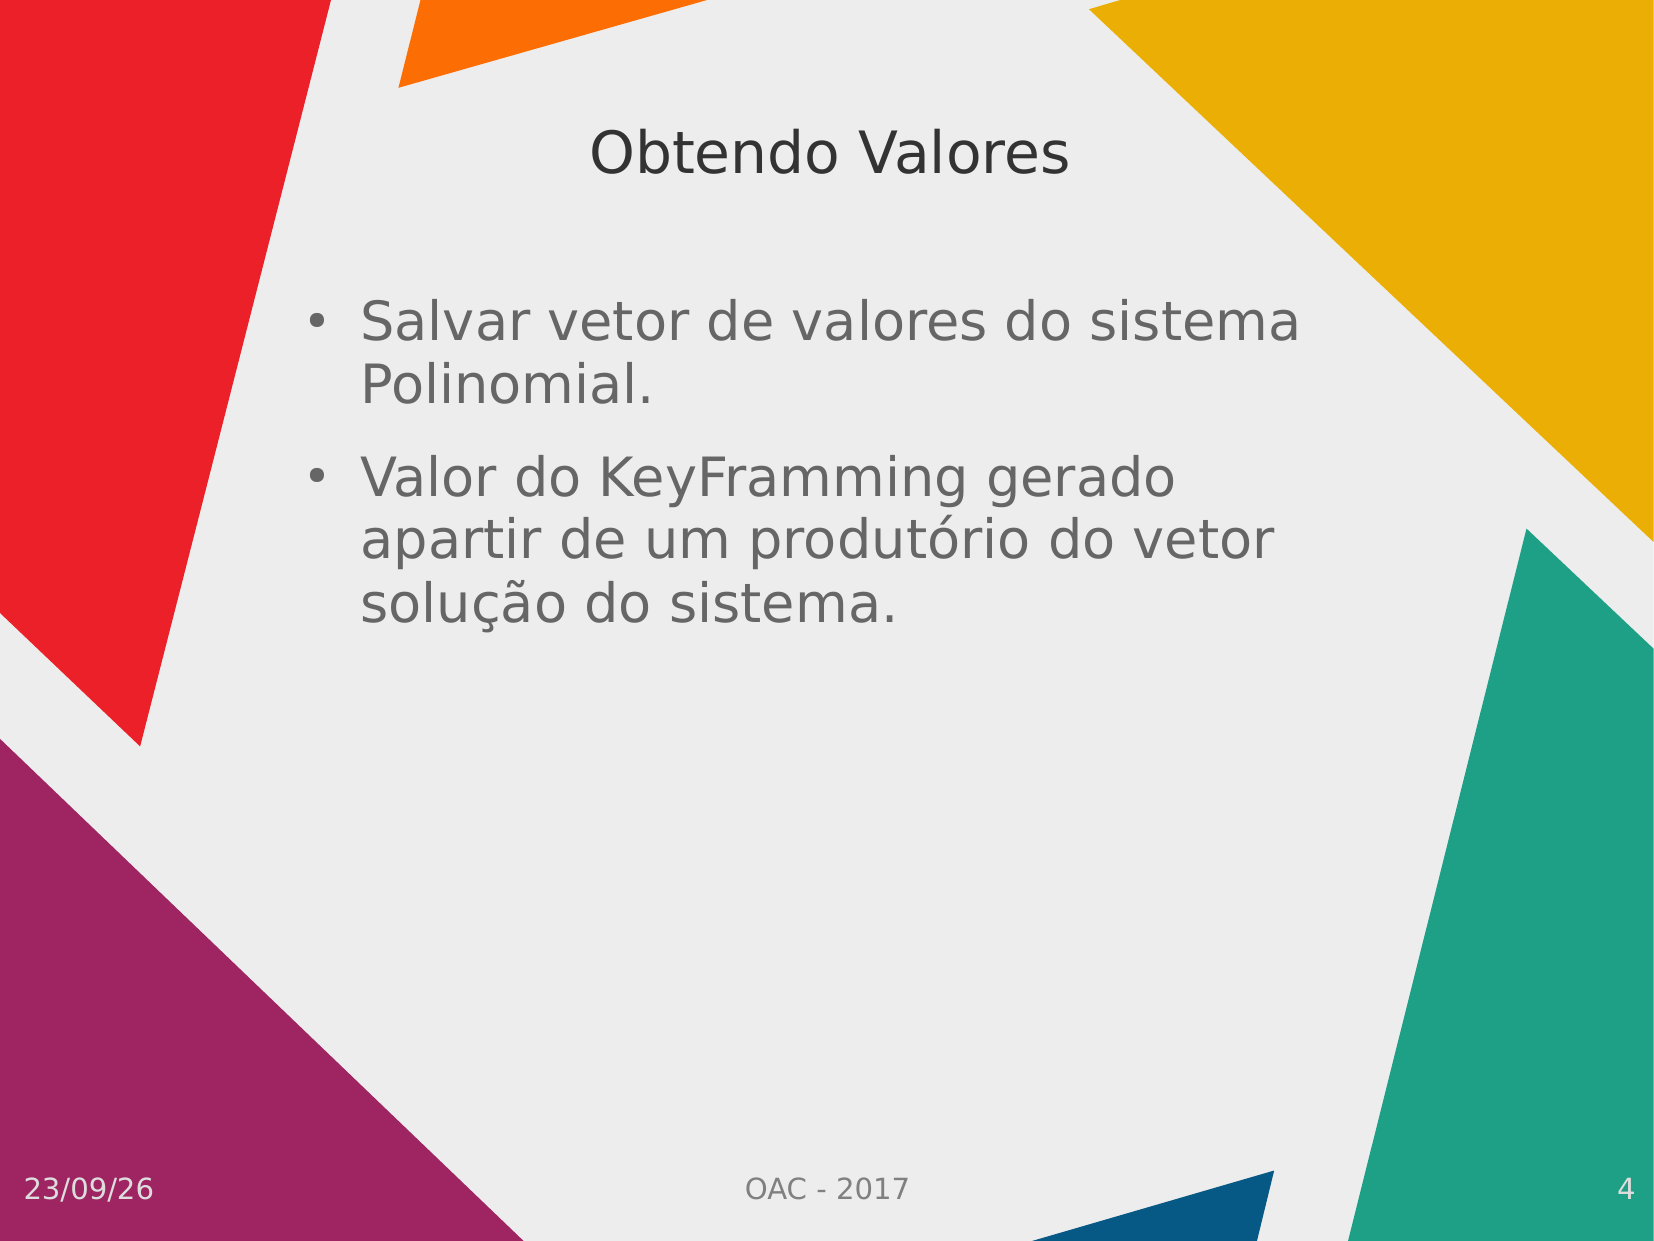

# Obtendo Valores
Salvar vetor de valores do sistema Polinomial.
Valor do KeyFramming gerado apartir de um produtório do vetor solução do sistema.
OAC - 2017
4